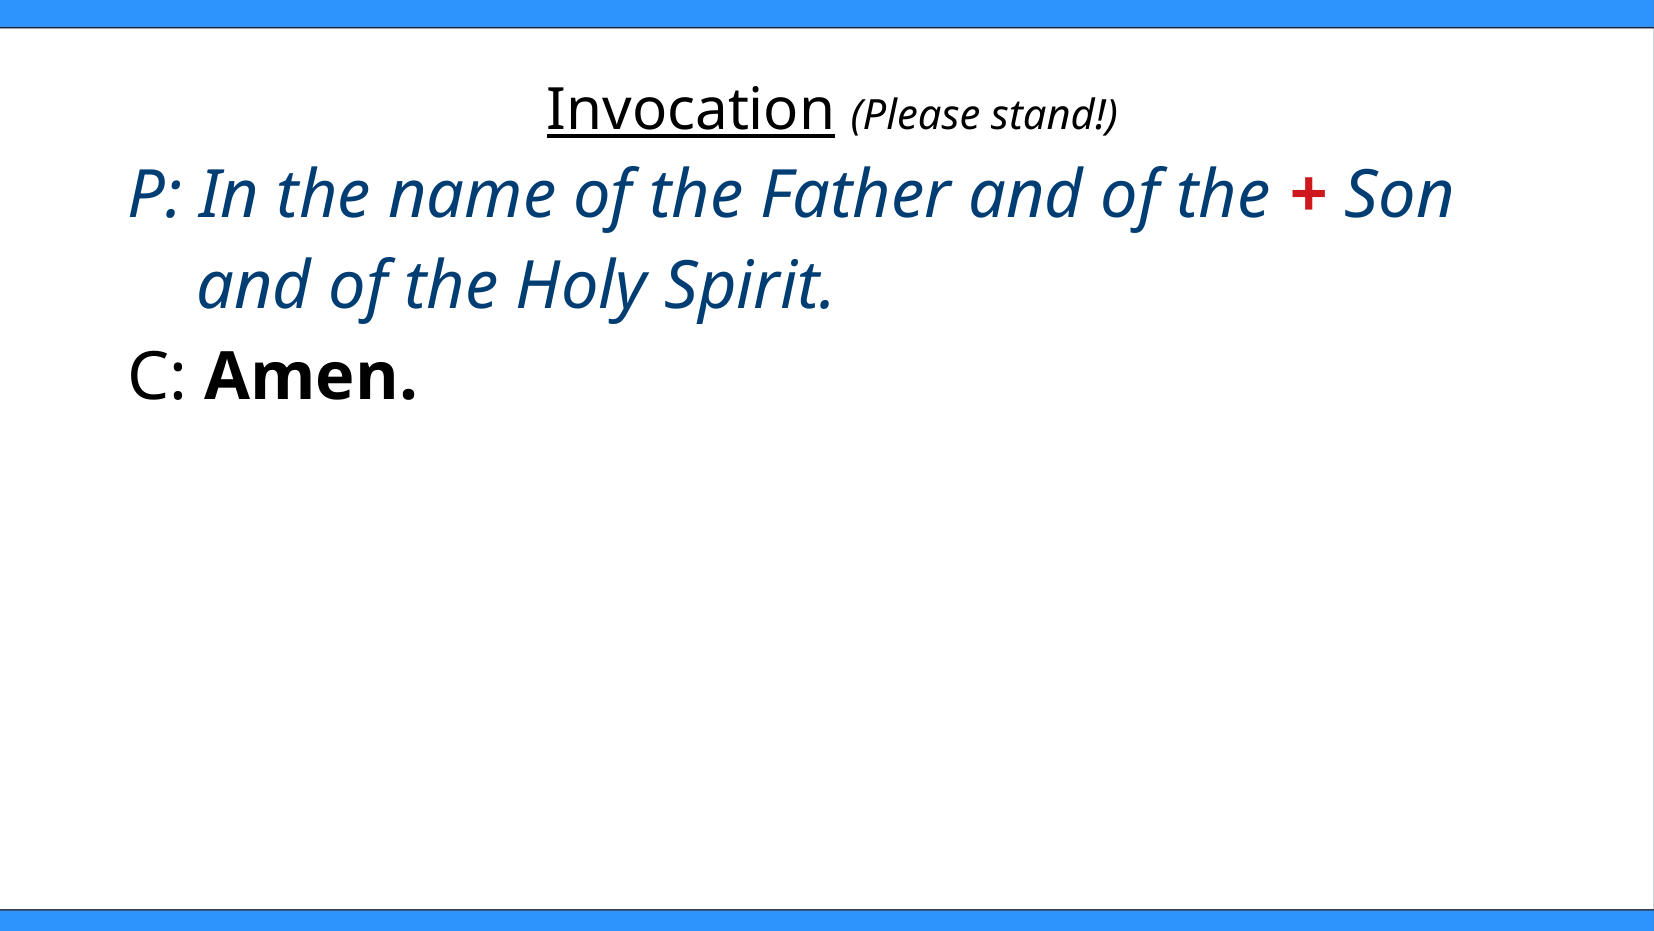

Invocation (Please stand!)
P: In the name of the Father and of the + Son
 and of the Holy Spirit.
C: Amen.